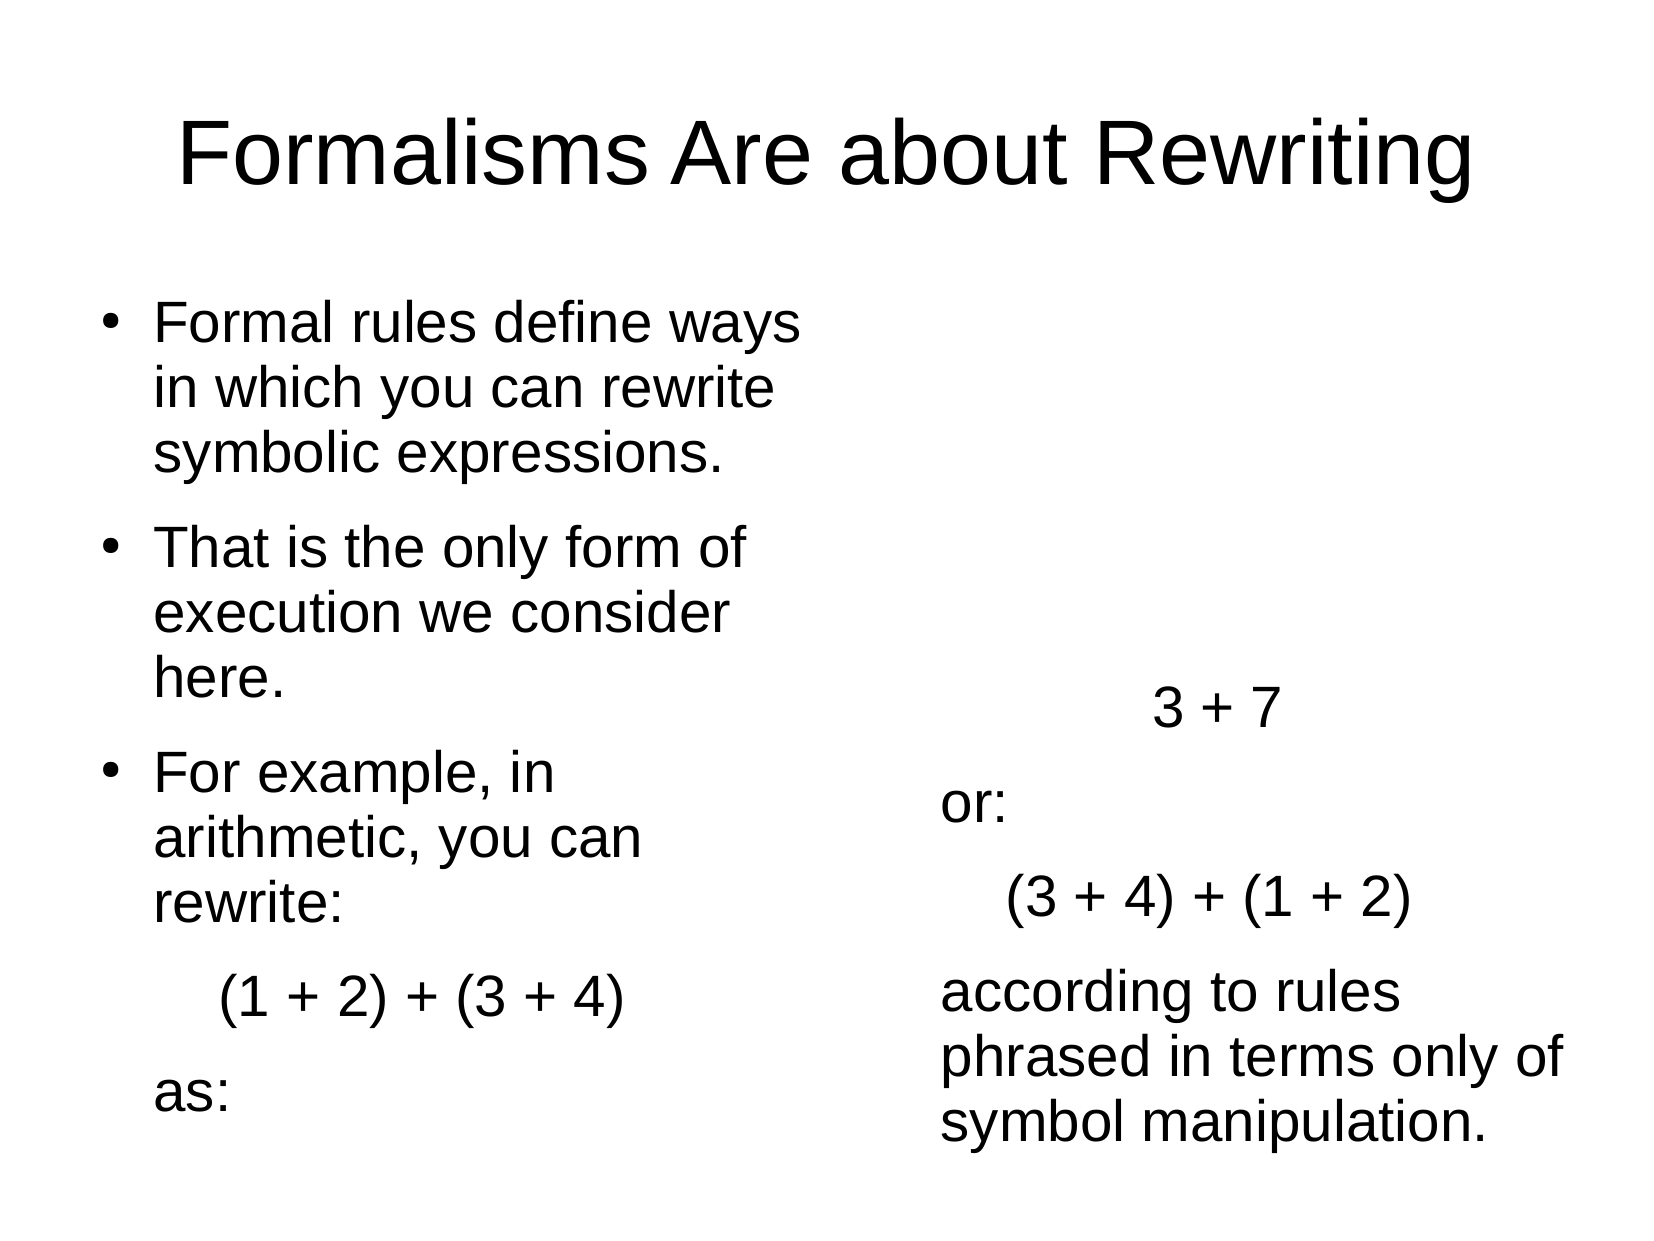

# Formalisms Are about Rewriting
Formal rules define ways in which you can rewrite symbolic expressions.
That is the only form of execution we consider here.
For example, in arithmetic, you can rewrite:
 (1 + 2) + (3 + 4)
as:
 3 + 7
or:
 (3 + 4) + (1 + 2)
according to rules phrased in terms only of symbol manipulation.